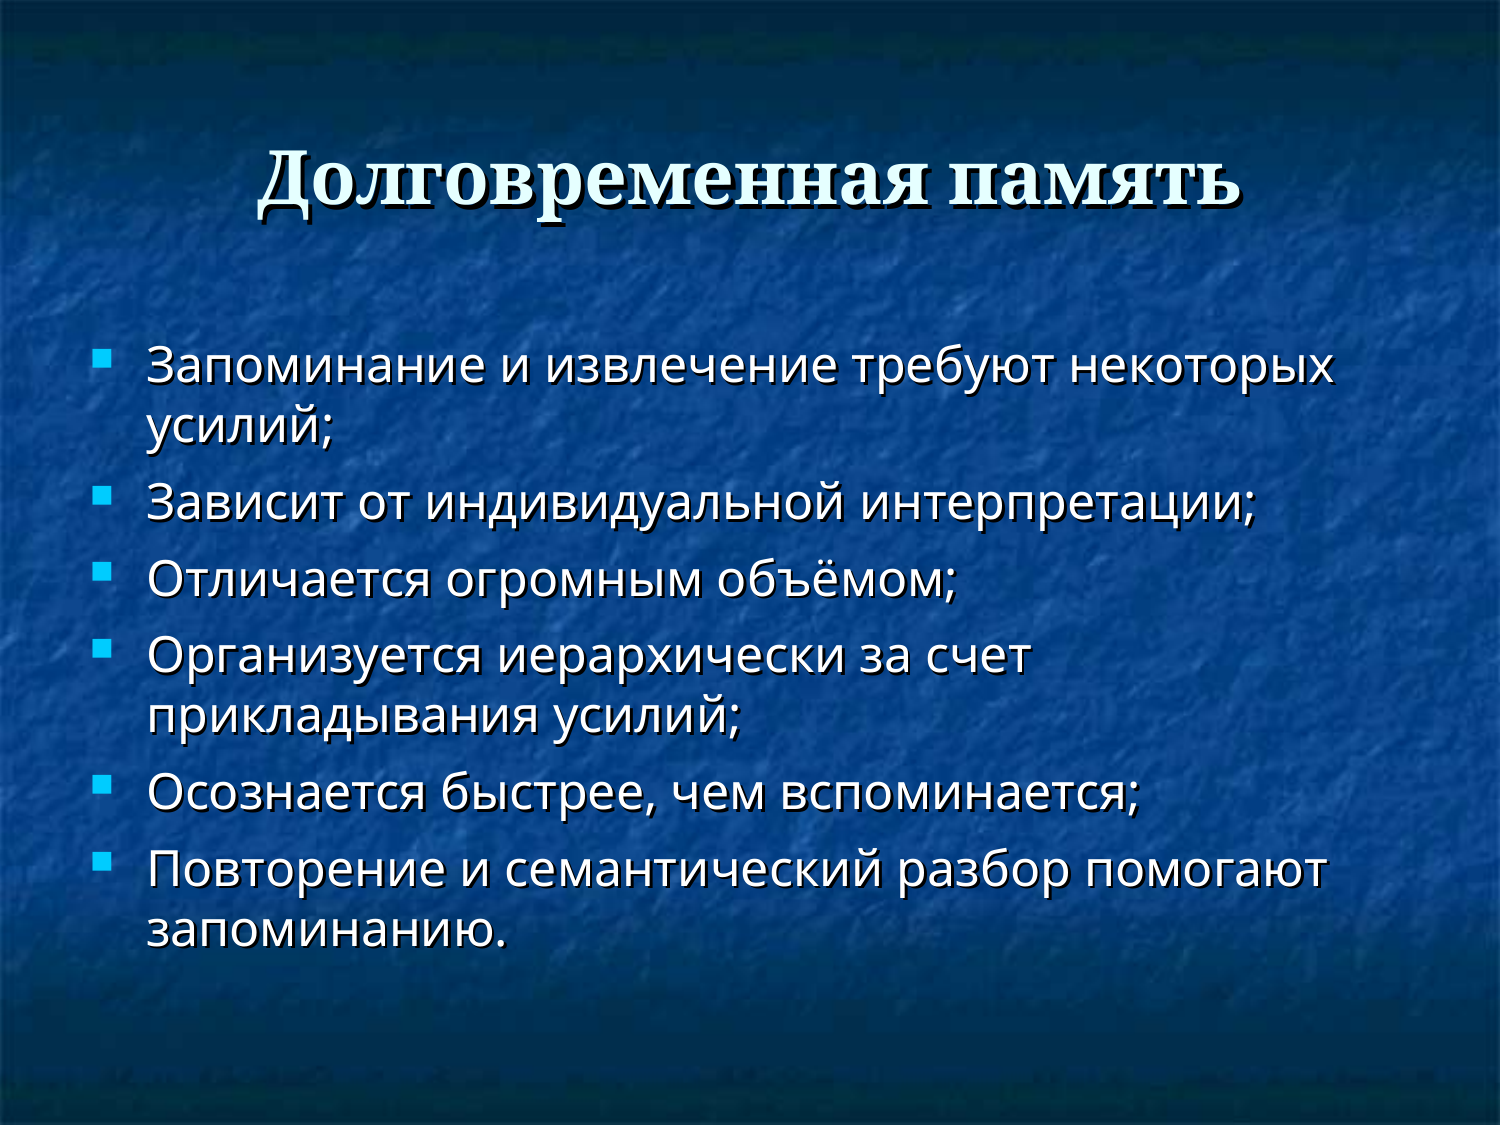

# Долговременная память
Запоминание и извлечение требуют некоторых усилий;
Зависит от индивидуальной интерпретации;
Отличается огромным объёмом;
Организуется иерархически за счет прикладывания усилий;
Осознается быстрее, чем вспоминается;
Повторение и семантический разбор помогают запоминанию.